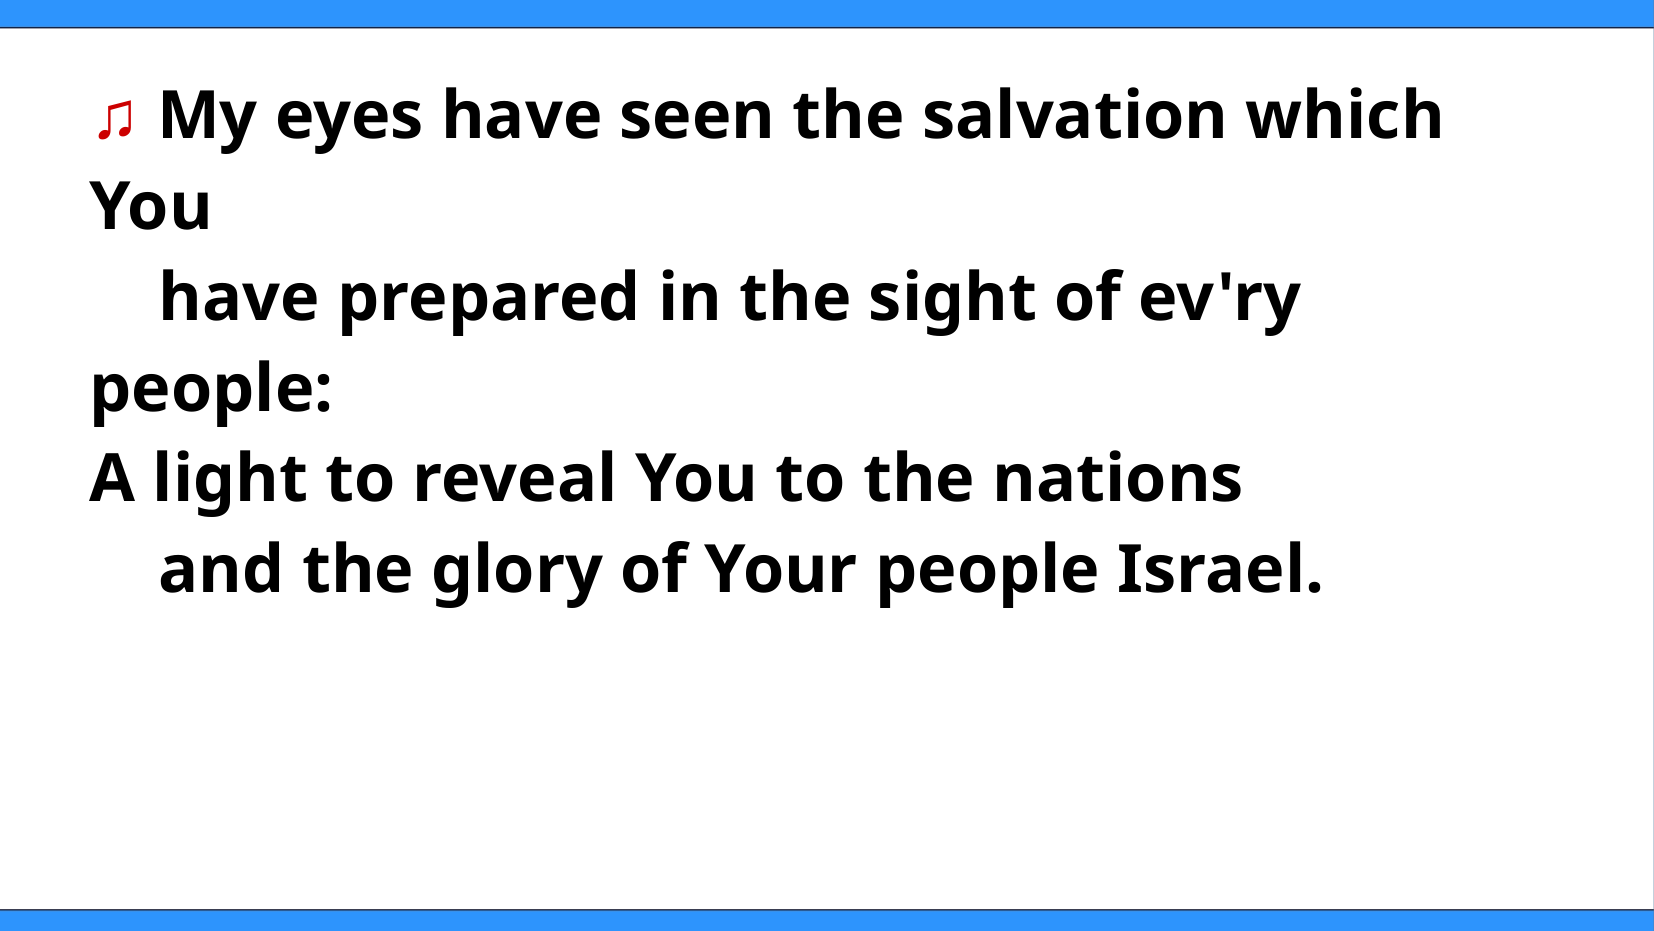

♫ My eyes have seen the salvation which You
 have prepared in the sight of ev'ry people:
A light to reveal You to the nations
 and the glory of Your people Israel.